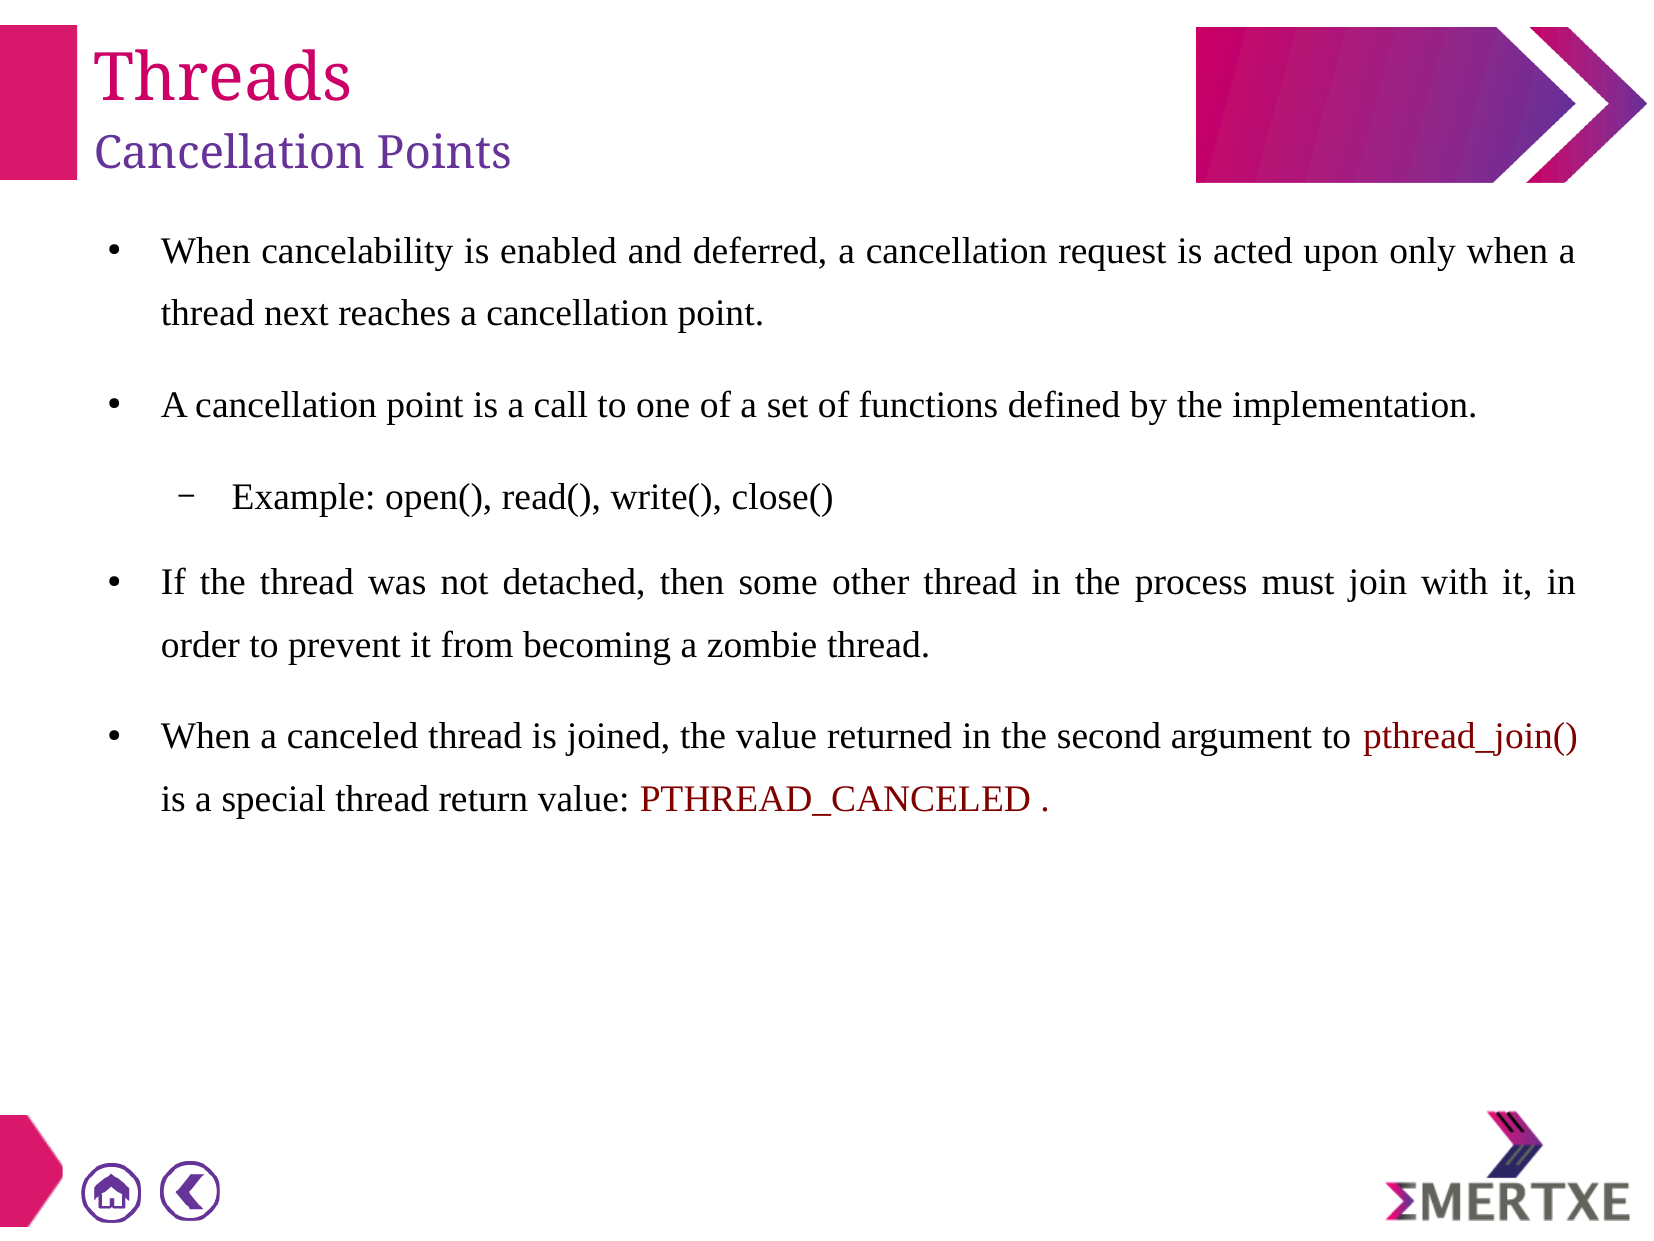

# Threads Cancellation Points
When cancelability is enabled and deferred, a cancellation request is acted upon only when a thread next reaches a cancellation point.
A cancellation point is a call to one of a set of functions defined by the implementation.
Example: open(), read(), write(), close()
If the thread was not detached, then some other thread in the process must join with it, in order to prevent it from becoming a zombie thread.
When a canceled thread is joined, the value returned in the second argument to pthread_join() is a special thread return value: PTHREAD_CANCELED .